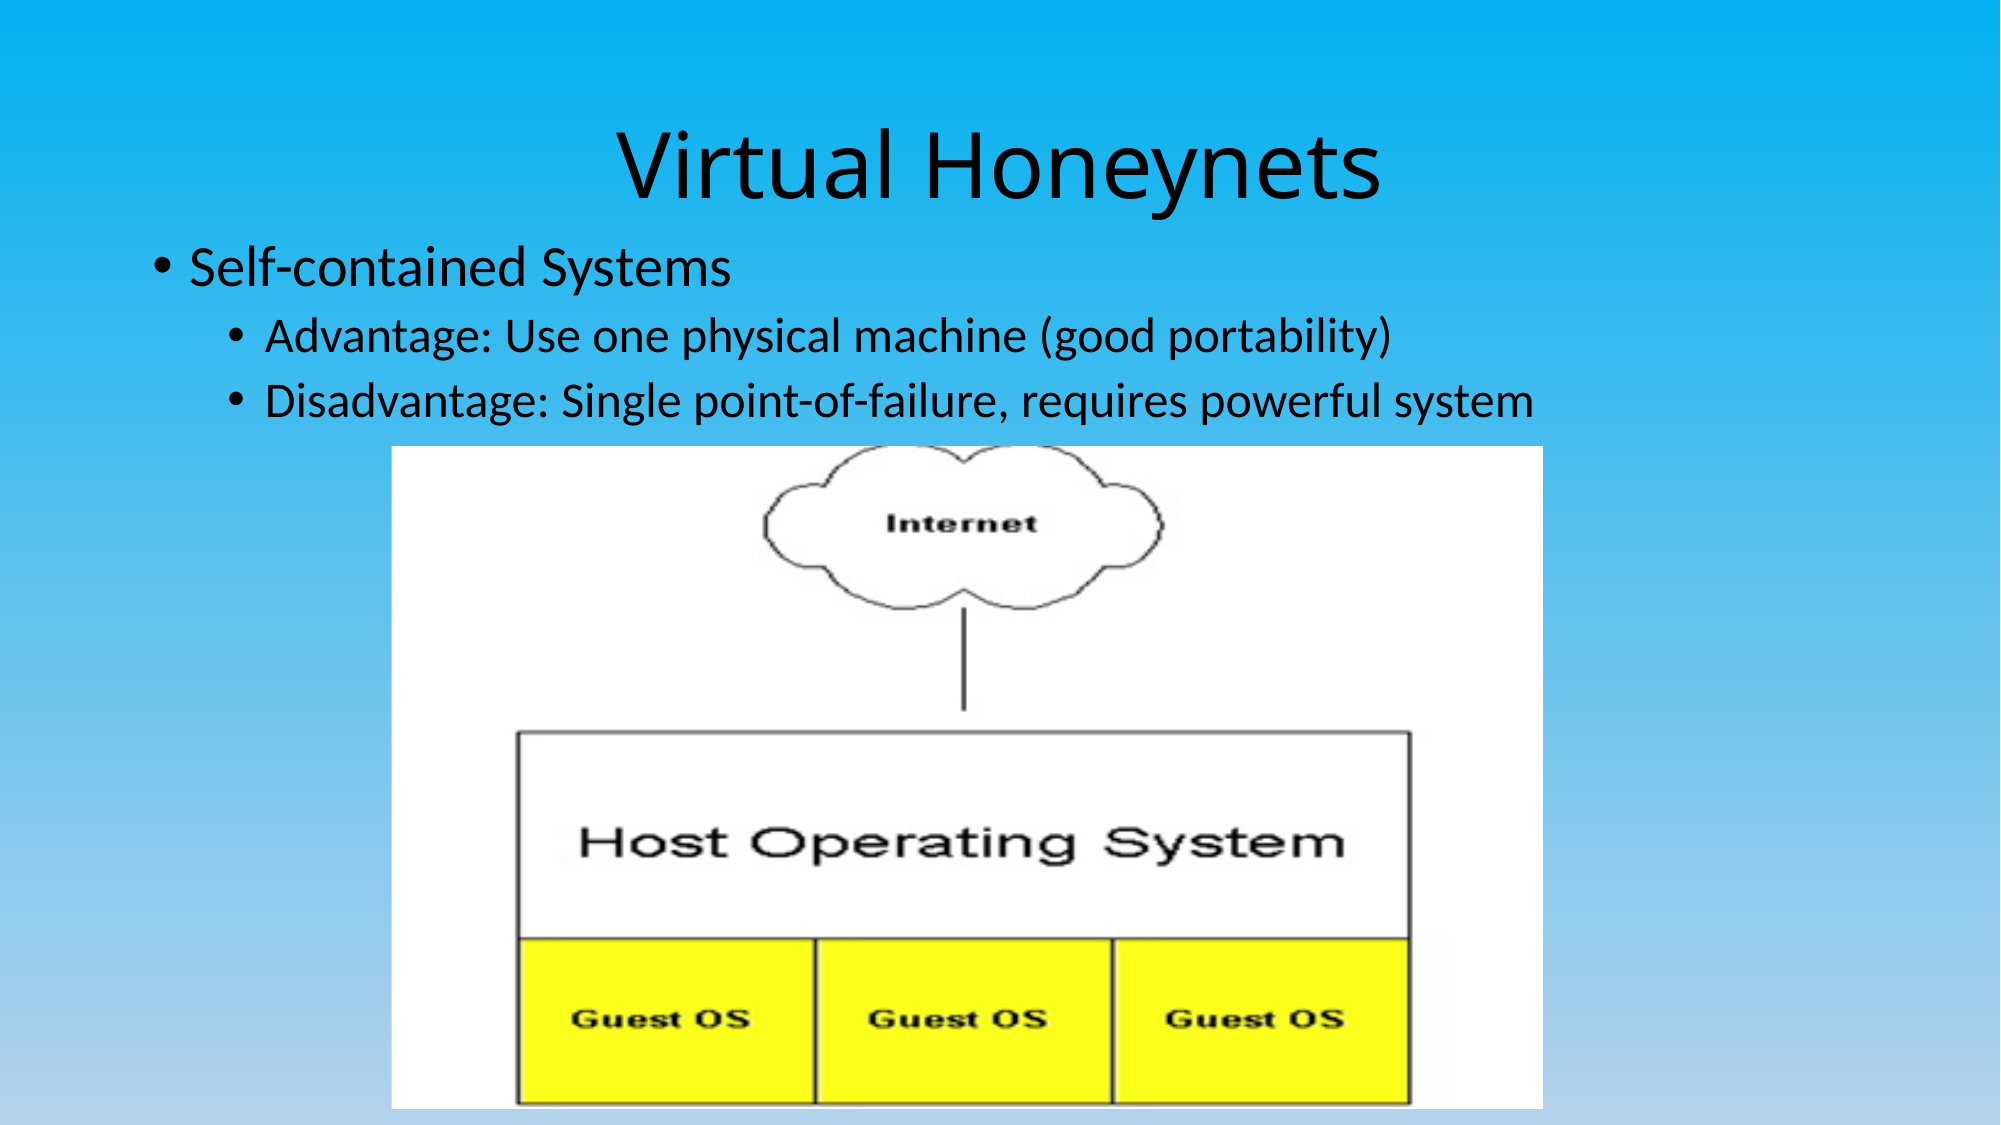

# Virtual Honeynets
Self-contained Systems
Advantage: Use one physical machine (good portability)
Disadvantage: Single point-of-failure, requires powerful system